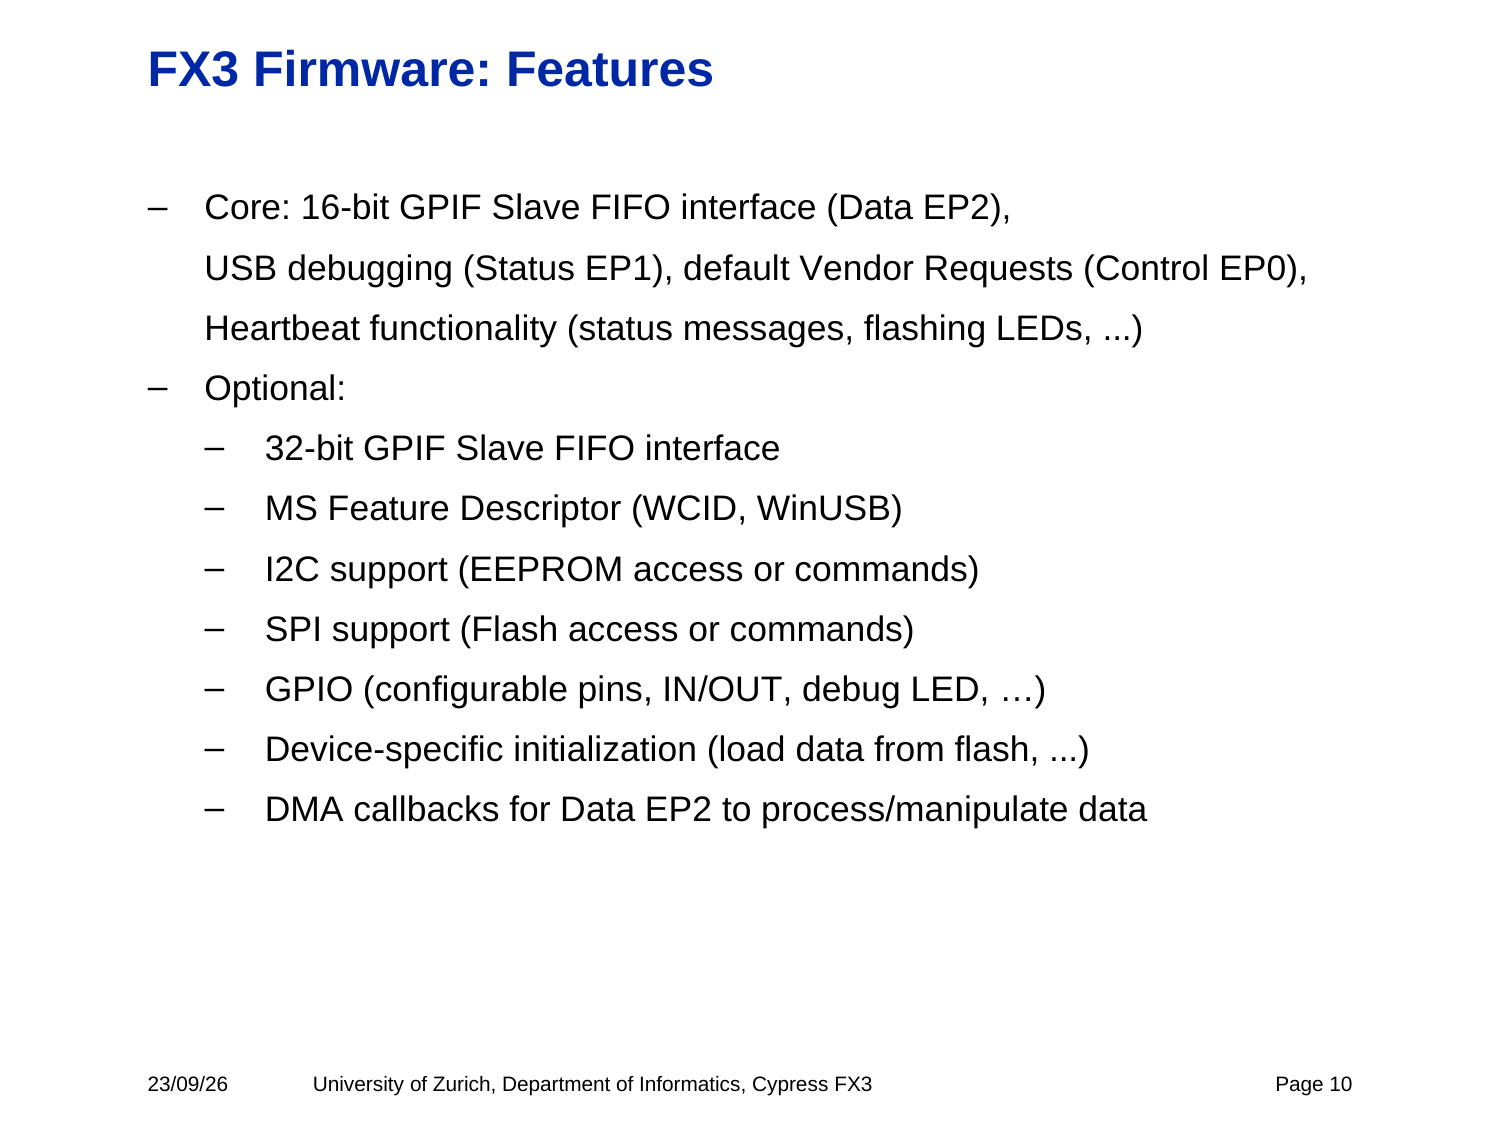

# FX3 Firmware: Features
Core: 16-bit GPIF Slave FIFO interface (Data EP2),
USB debugging (Status EP1), default Vendor Requests (Control EP0),
Heartbeat functionality (status messages, flashing LEDs, ...)
Optional:
32-bit GPIF Slave FIFO interface
MS Feature Descriptor (WCID, WinUSB)
I2C support (EEPROM access or commands)
SPI support (Flash access or commands)
GPIO (configurable pins, IN/OUT, debug LED, …)
Device-specific initialization (load data from flash, ...)
DMA callbacks for Data EP2 to process/manipulate data
University of Zurich, Department of Informatics, Cypress FX3
10